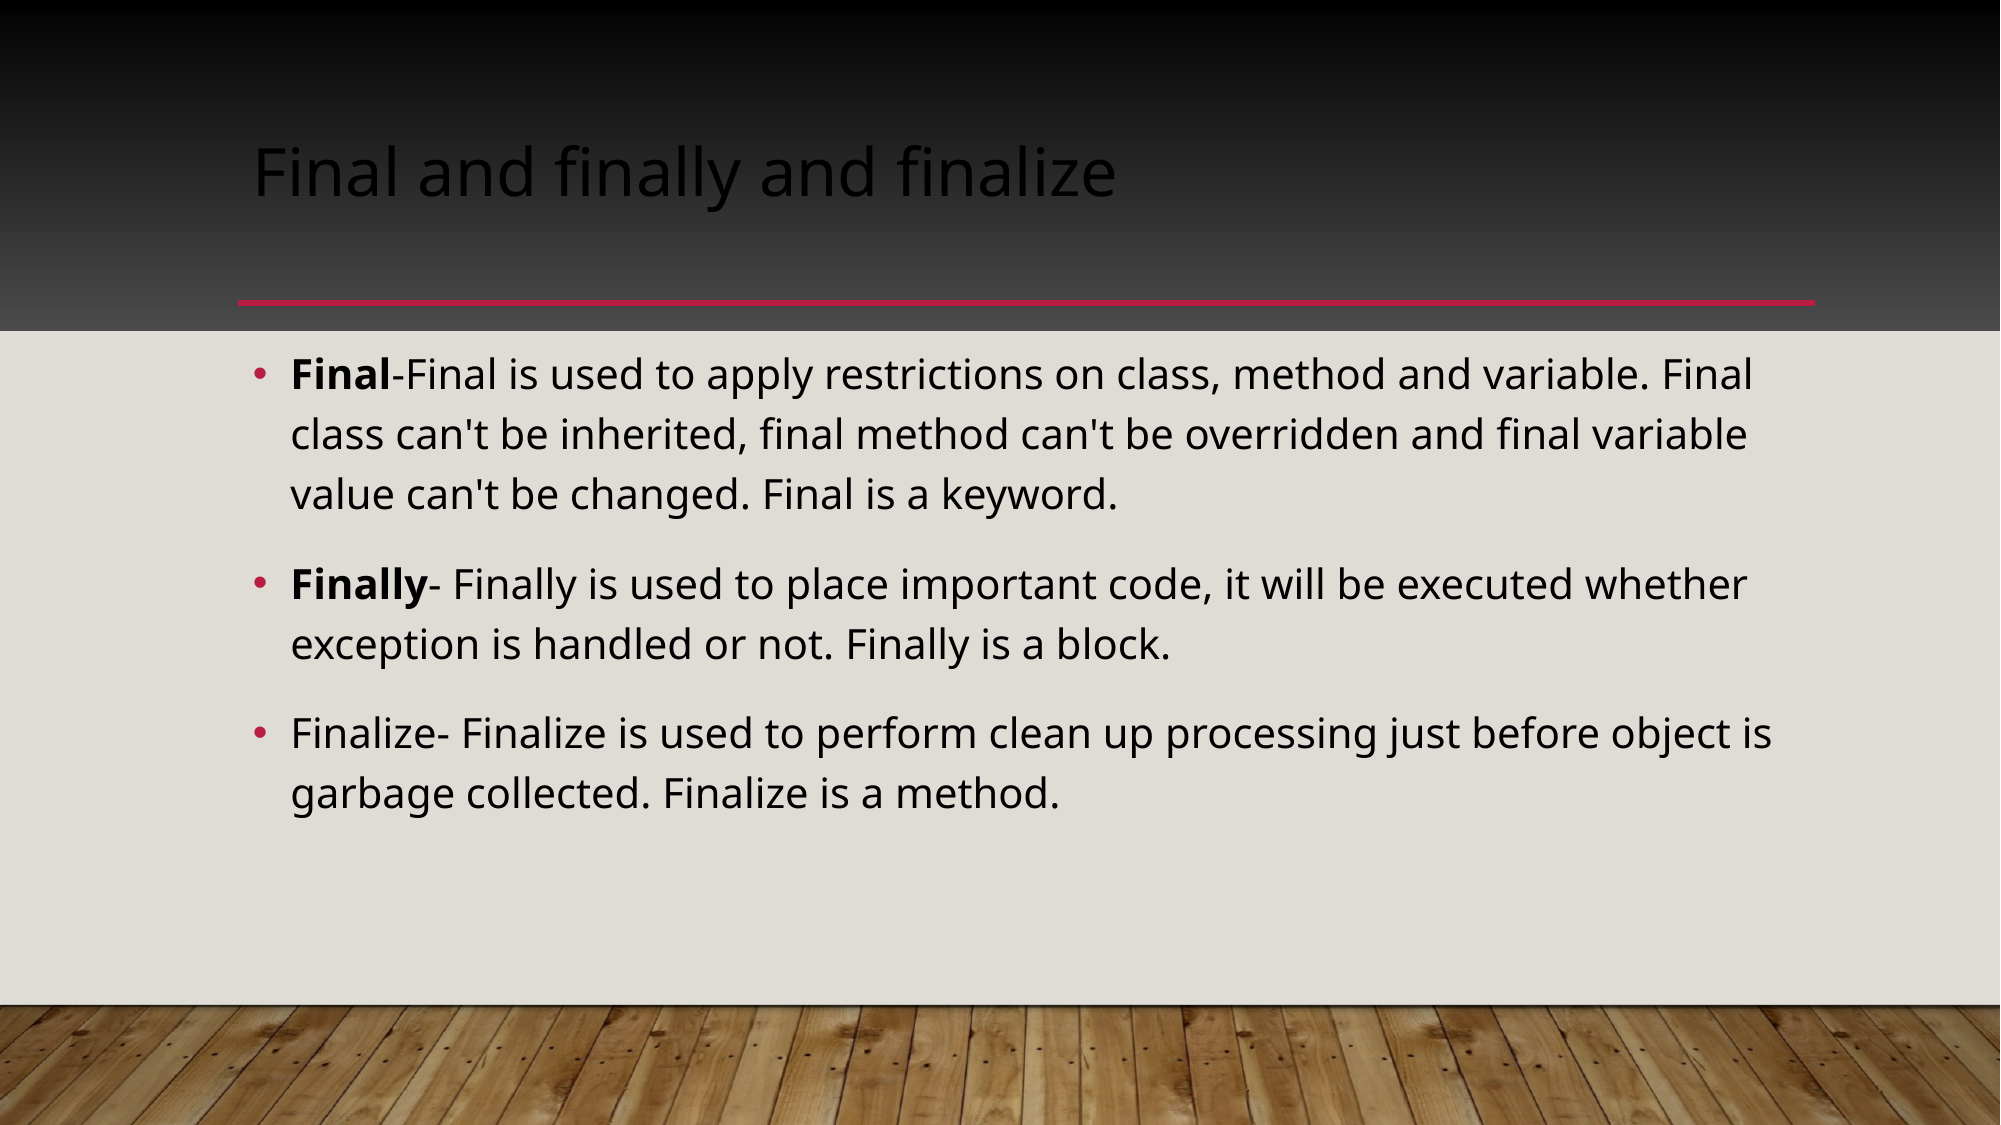

# Final and finally and finalize
Final-Final is used to apply restrictions on class, method and variable. Final class can't be inherited, final method can't be overridden and final variable value can't be changed. Final is a keyword.
Finally- Finally is used to place important code, it will be executed whether exception is handled or not. Finally is a block.
Finalize- Finalize is used to perform clean up processing just before object is garbage collected. Finalize is a method.